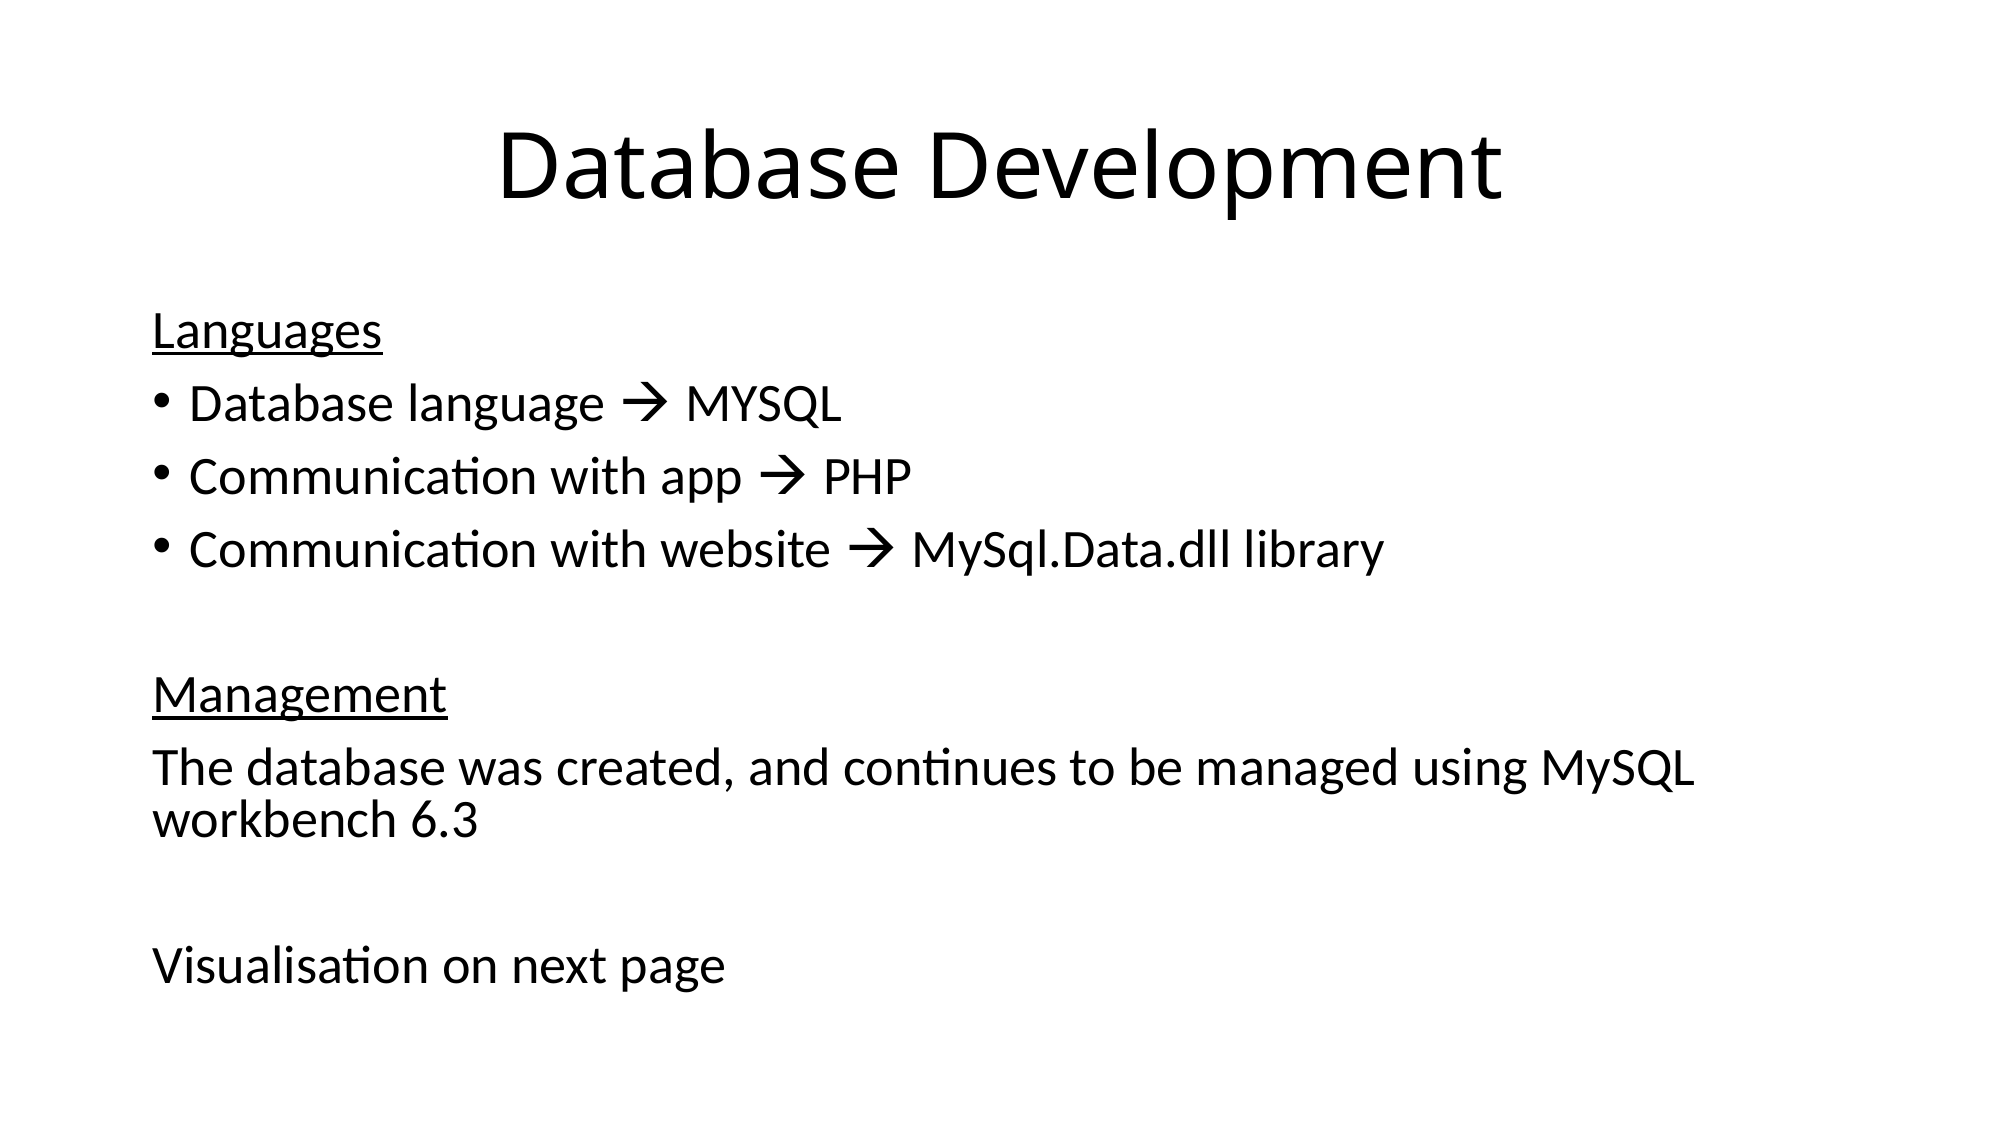

# Database Development
Languages
Database language  MYSQL
Communication with app  PHP
Communication with website  MySql.Data.dll library
Management
The database was created, and continues to be managed using MySQL workbench 6.3
Visualisation on next page